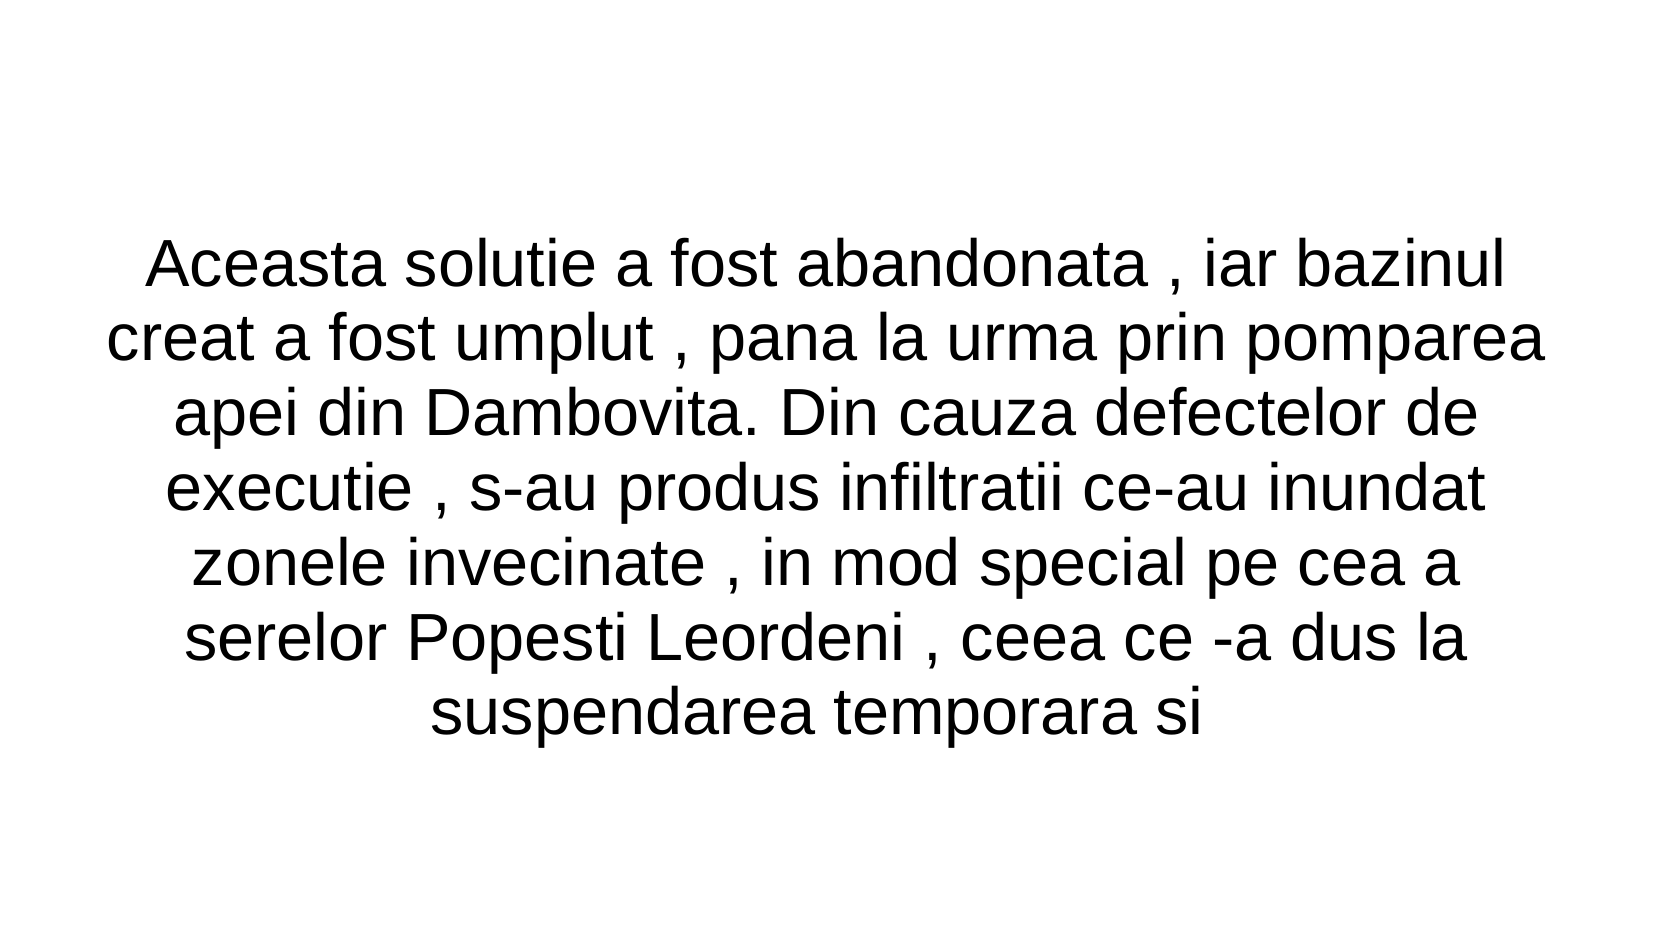

#
Aceasta solutie a fost abandonata , iar bazinul creat a fost umplut , pana la urma prin pomparea apei din Dambovita. Din cauza defectelor de executie , s-au produs infiltratii ce-au inundat zonele invecinate , in mod special pe cea a serelor Popesti Leordeni , ceea ce -a dus la suspendarea temporara si